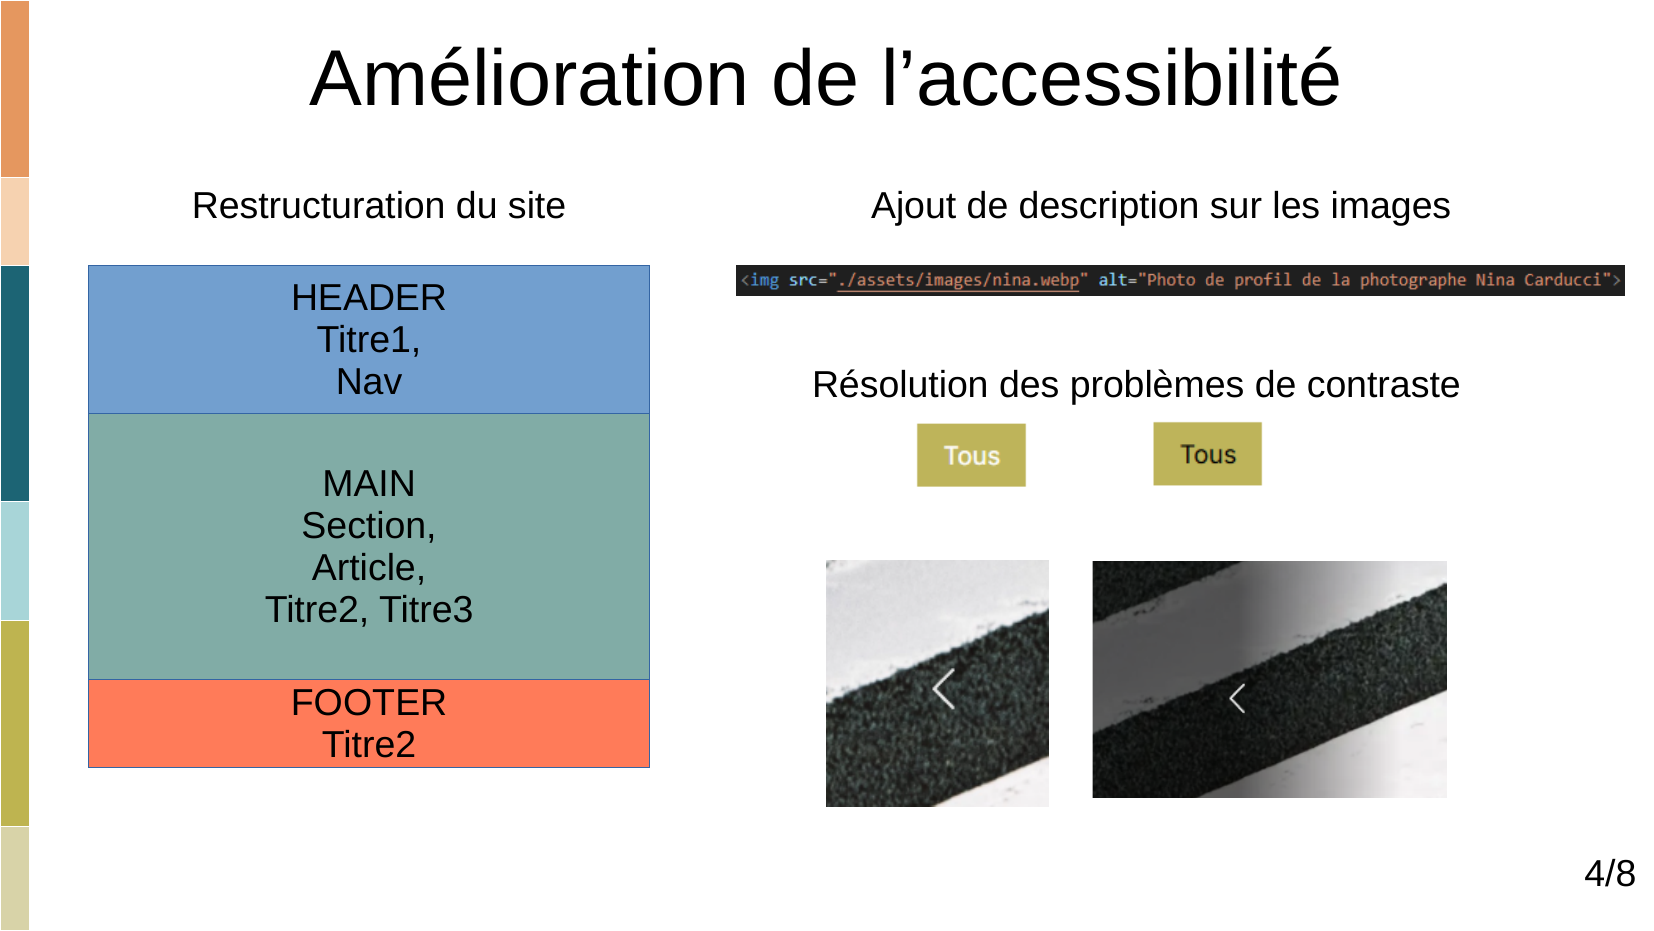

# Amélioration de l’accessibilité
Restructuration du site
Ajout de description sur les images
HEADER
Titre1,
Nav
Résolution des problèmes de contraste
MAIN
Section,
Article,
Titre2, Titre3
FOOTER
Titre2